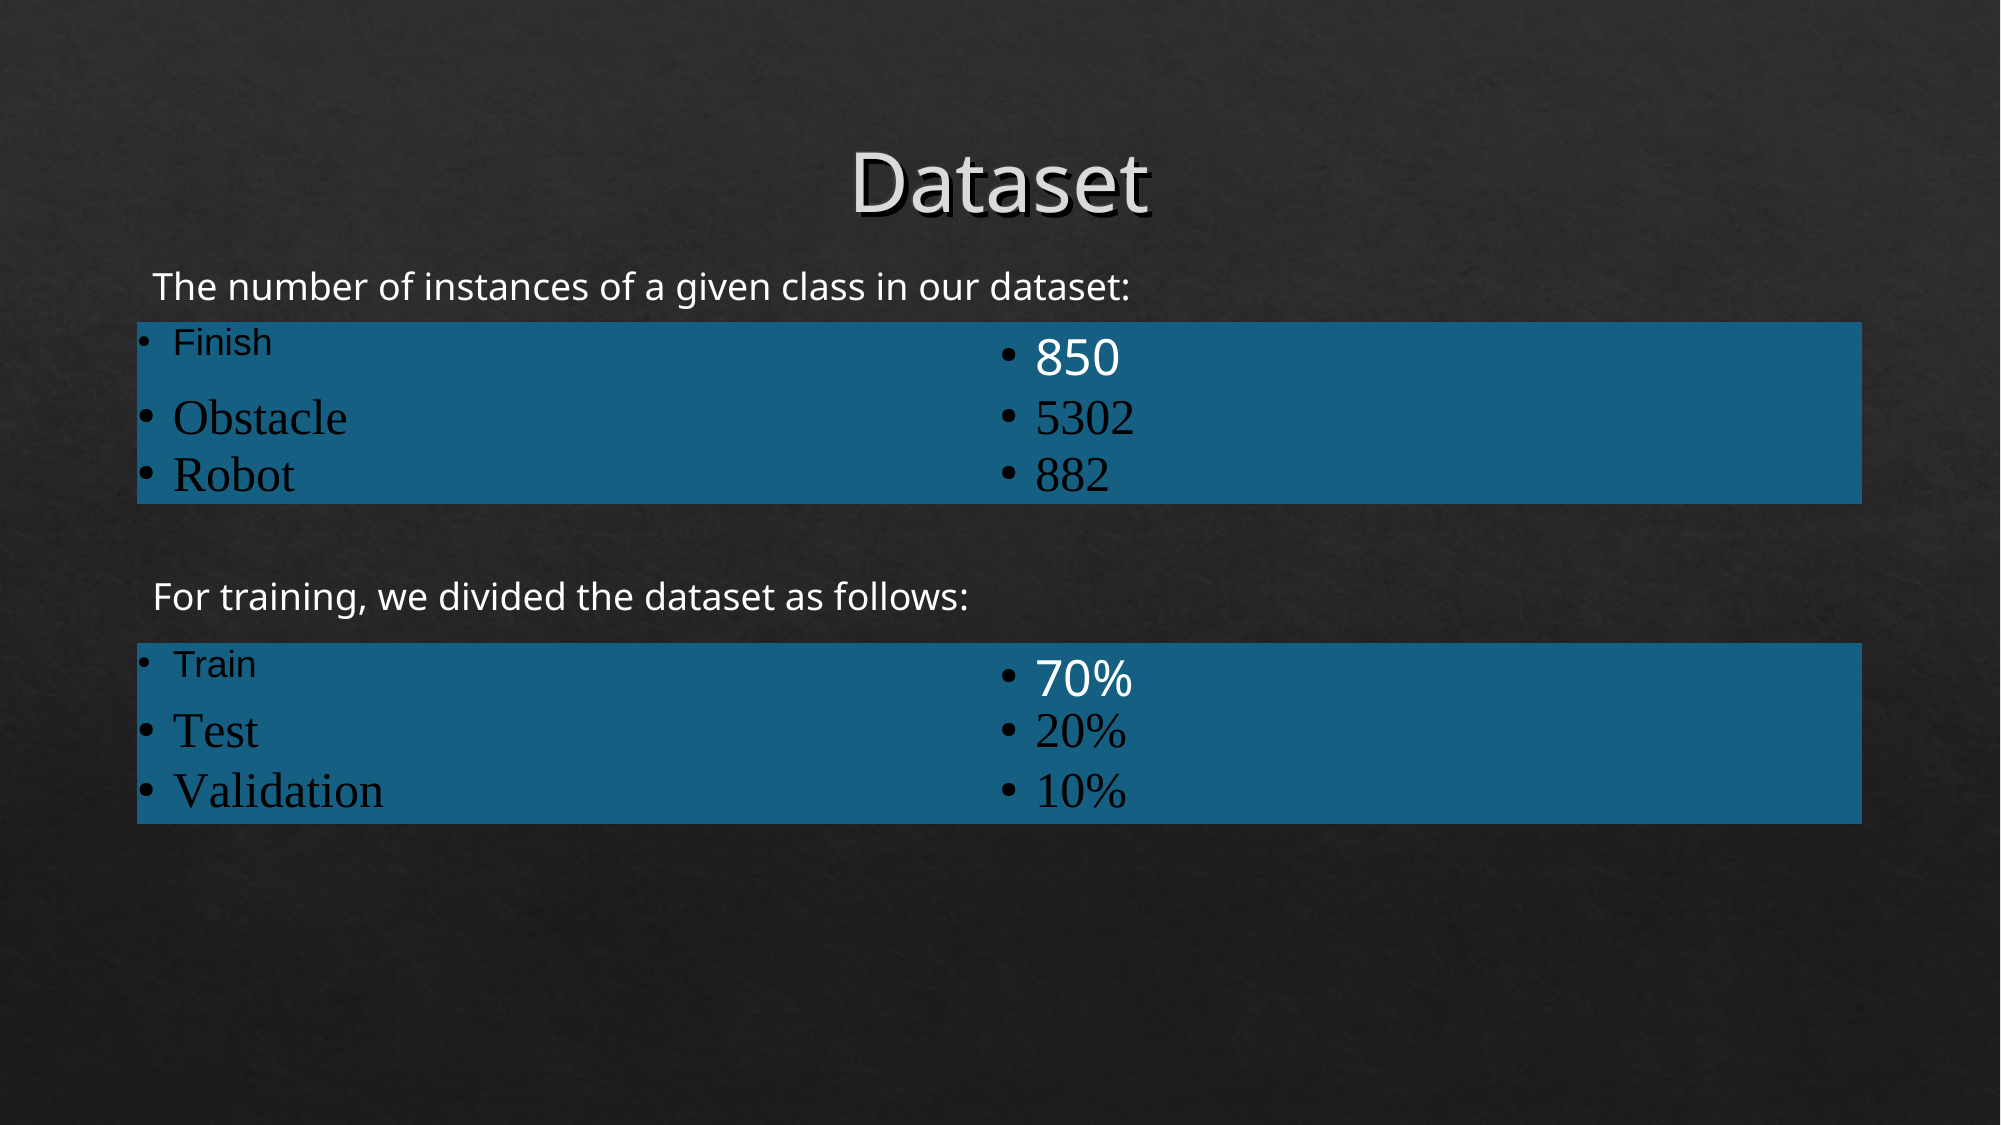

# Dataset
The number of instances of a given class in our dataset:
| Finish | 850 |
| --- | --- |
| Obstacle | 5302 |
| Robot | 882 |
For training, we divided the dataset as follows:
| Train | 70% |
| --- | --- |
| Test | 20% |
| Validation | 10% |